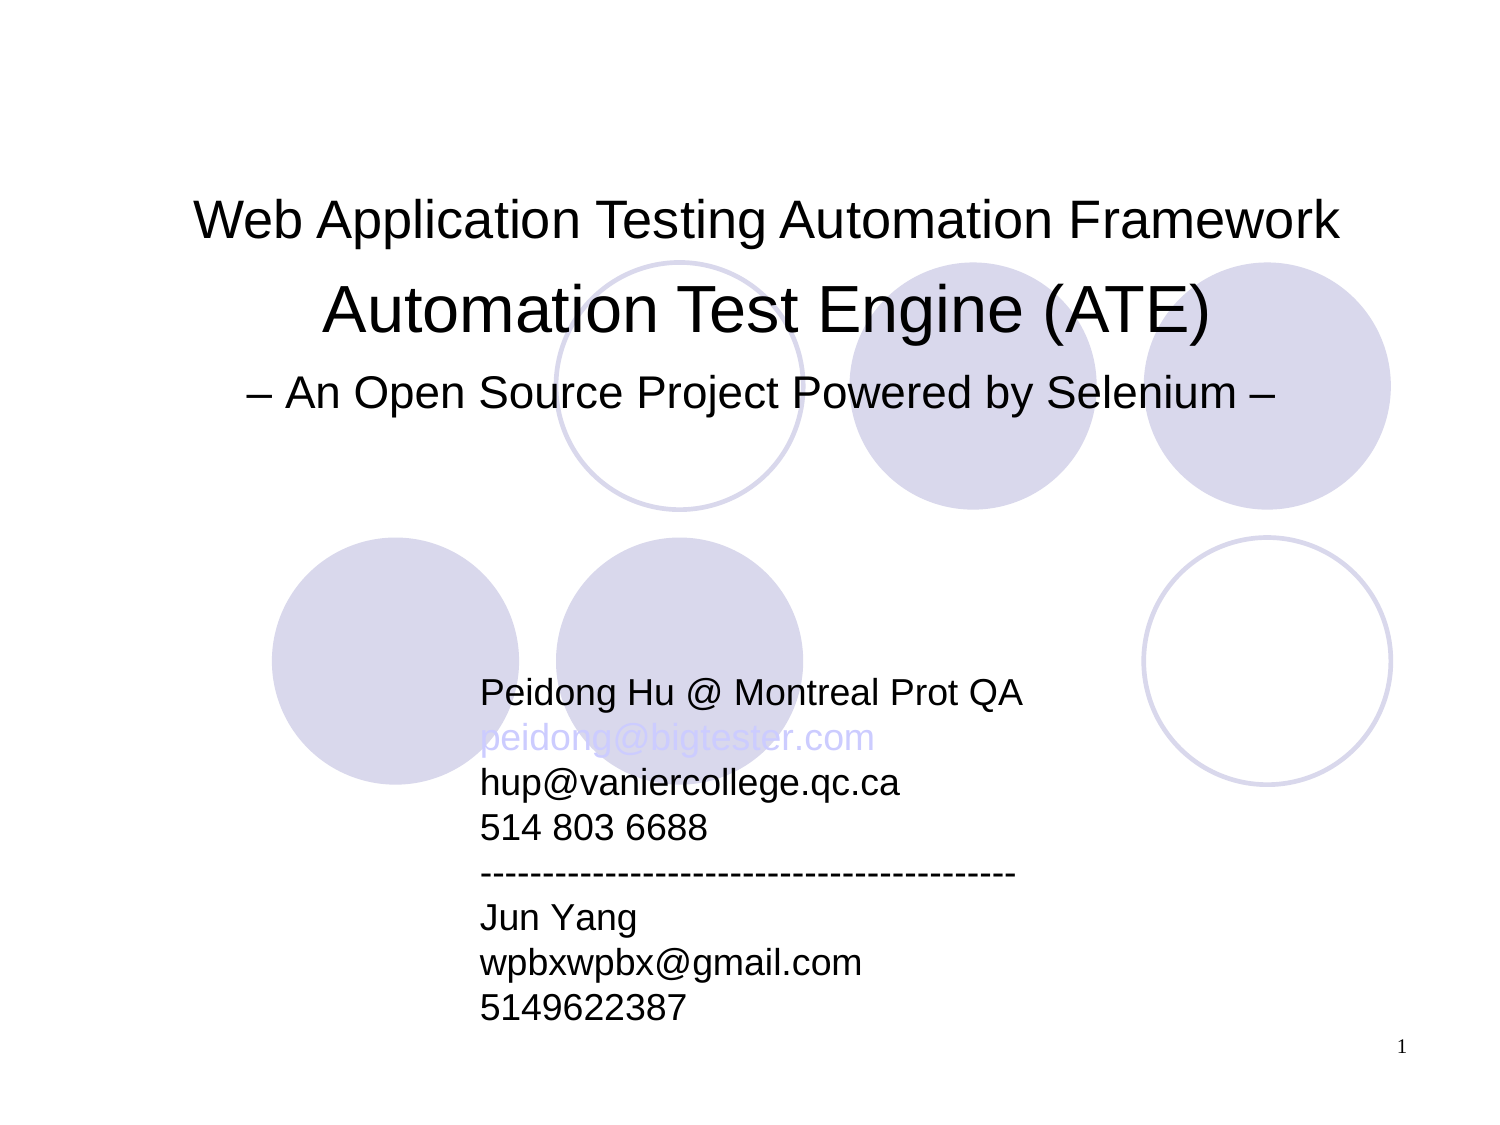

Web Application Testing Automation Framework
Automation Test Engine (ATE)
– An Open Source Project Powered by Selenium –
#
Peidong Hu @ Montreal Prot QA
peidong@bigtester.com
hup@vaniercollege.qc.ca
514 803 6688
-------------------------------------------
Jun Yang
wpbxwpbx@gmail.com
5149622387
1